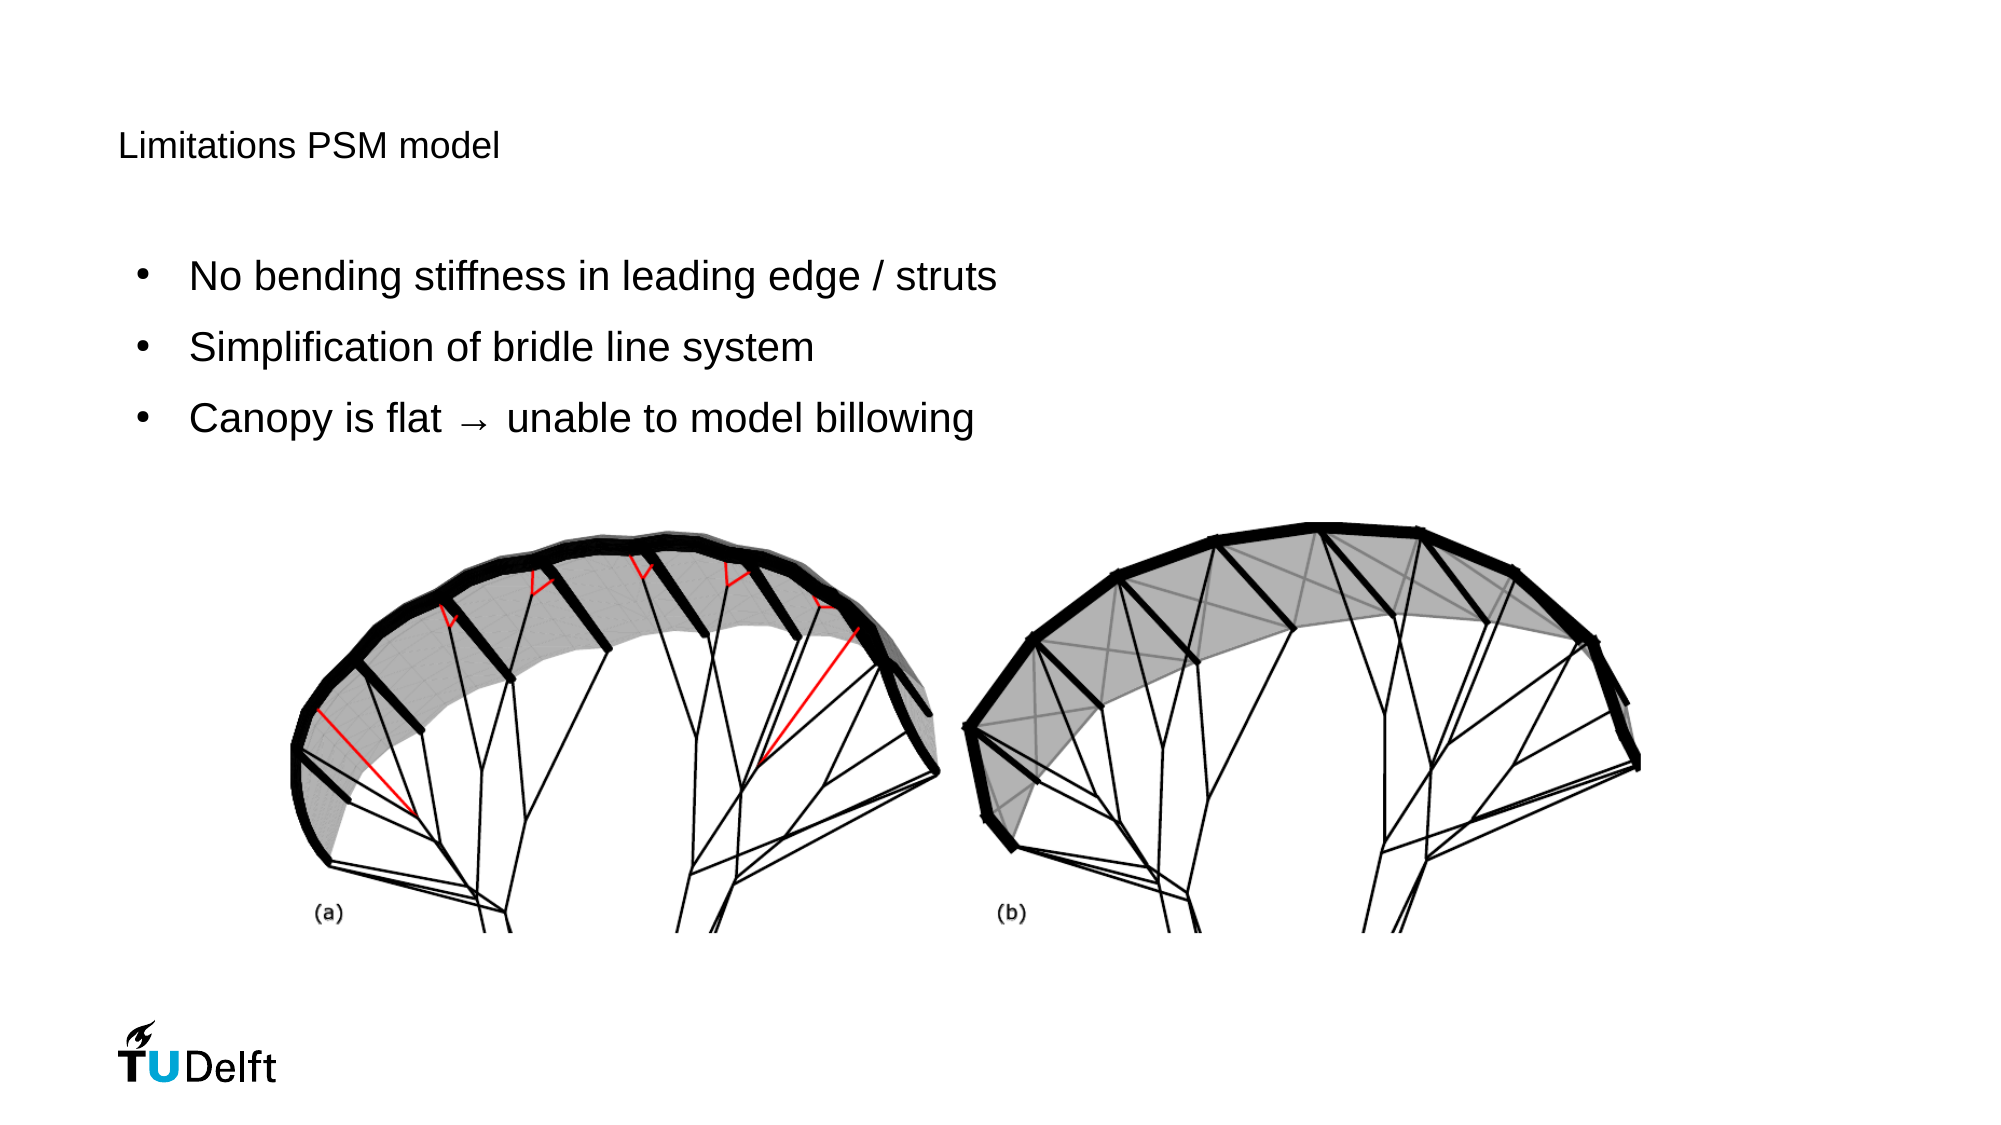

# Limitations PSM model
No bending stiffness in leading edge / struts
Simplification of bridle line system
Canopy is flat → unable to model billowing